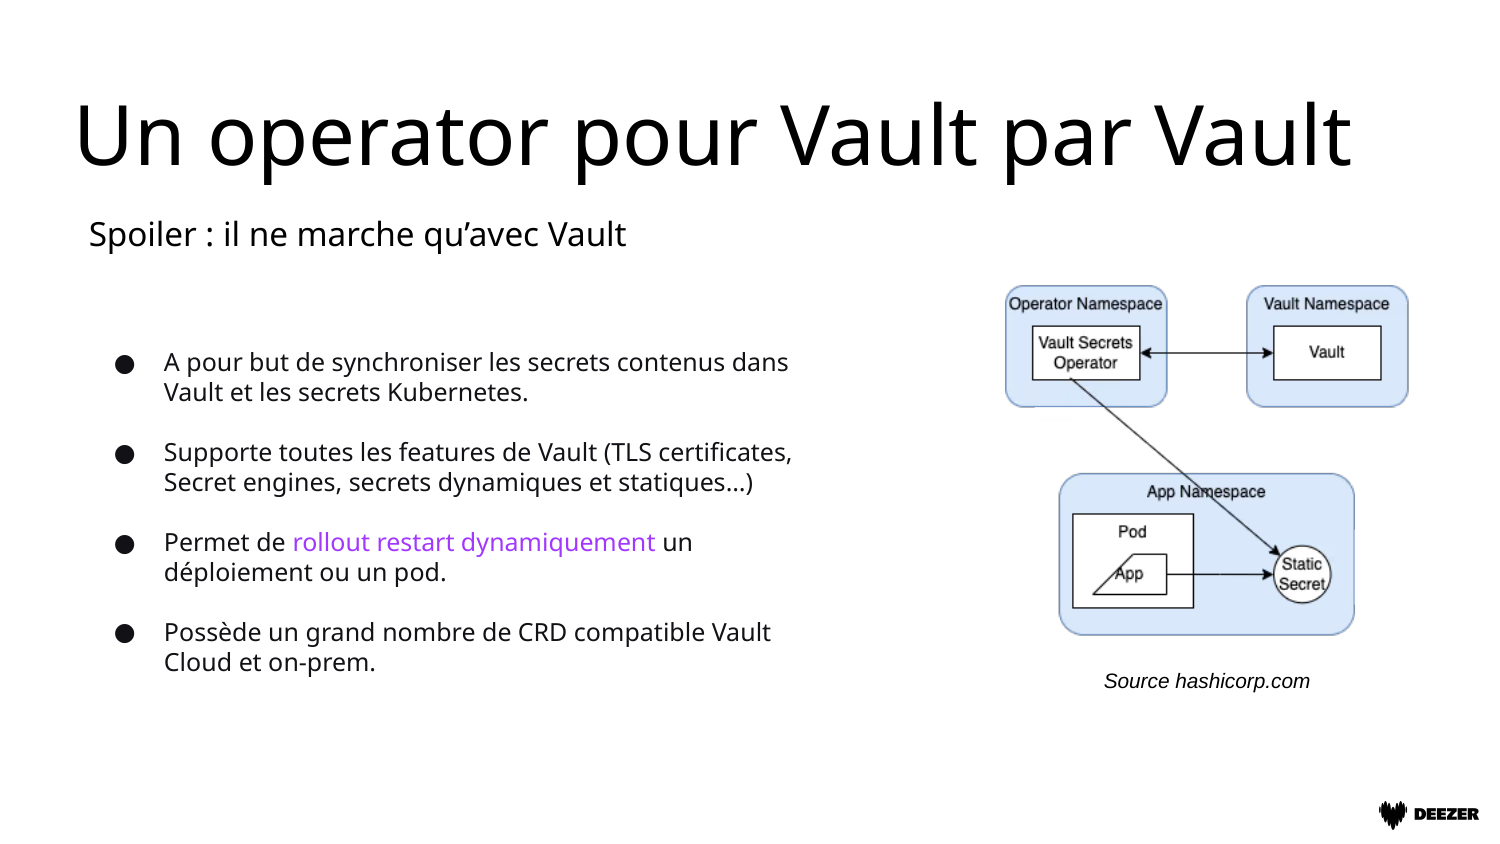

# Un operator pour Vault par Vault
Spoiler : il ne marche qu’avec Vault
A pour but de synchroniser les secrets contenus dans Vault et les secrets Kubernetes.
Supporte toutes les features de Vault (TLS certificates, Secret engines, secrets dynamiques et statiques…)
Permet de rollout restart dynamiquement un déploiement ou un pod.
Possède un grand nombre de CRD compatible Vault Cloud et on-prem.
Source hashicorp.com